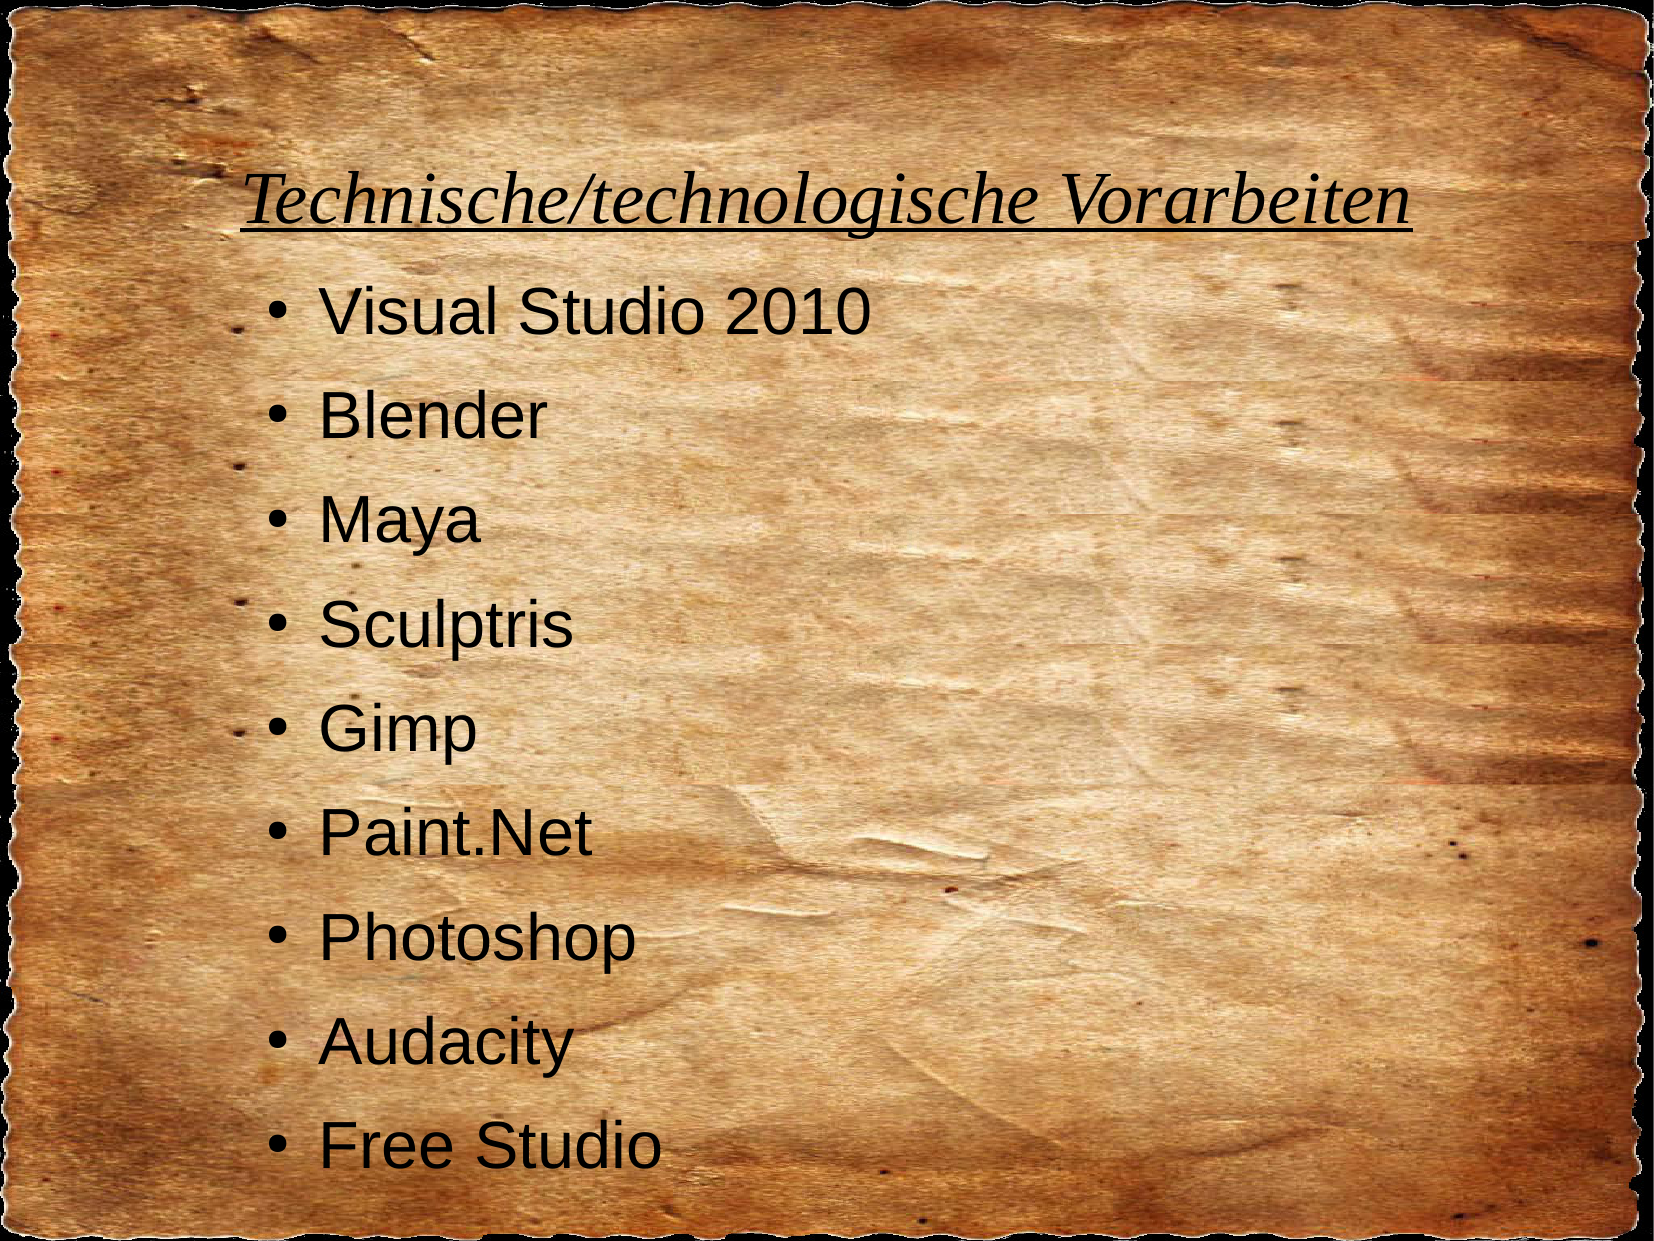

# Technische/technologische Vorarbeiten
Visual Studio 2010
Blender
Maya
Sculptris
Gimp
Paint.Net
Photoshop
Audacity
Free Studio